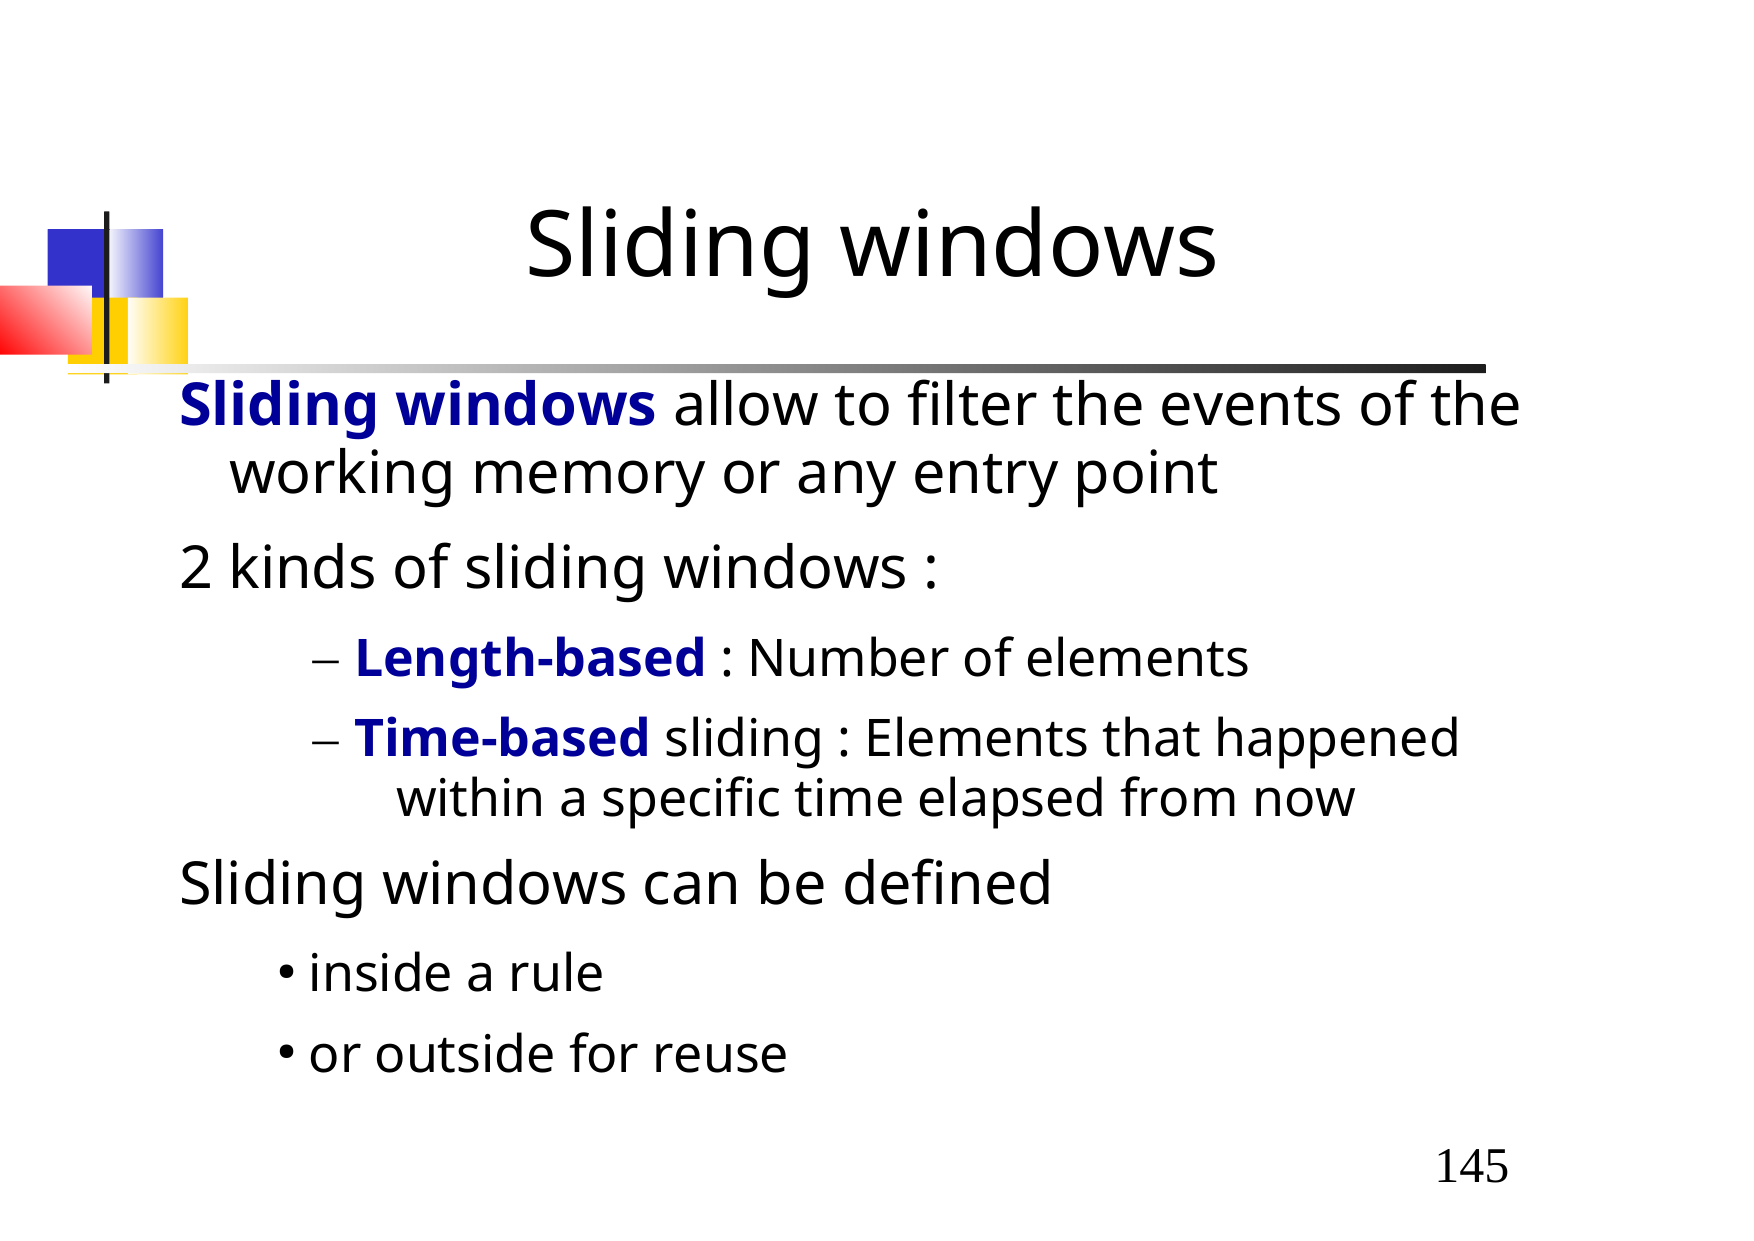

# Sliding windows
Sliding windows allow to filter the events of the working memory or any entry point
2 kinds of sliding windows :
Length-based : Number of elements
Time-based sliding : Elements that happened within a specific time elapsed from now
Sliding windows can be defined
inside a rule
or outside for reuse